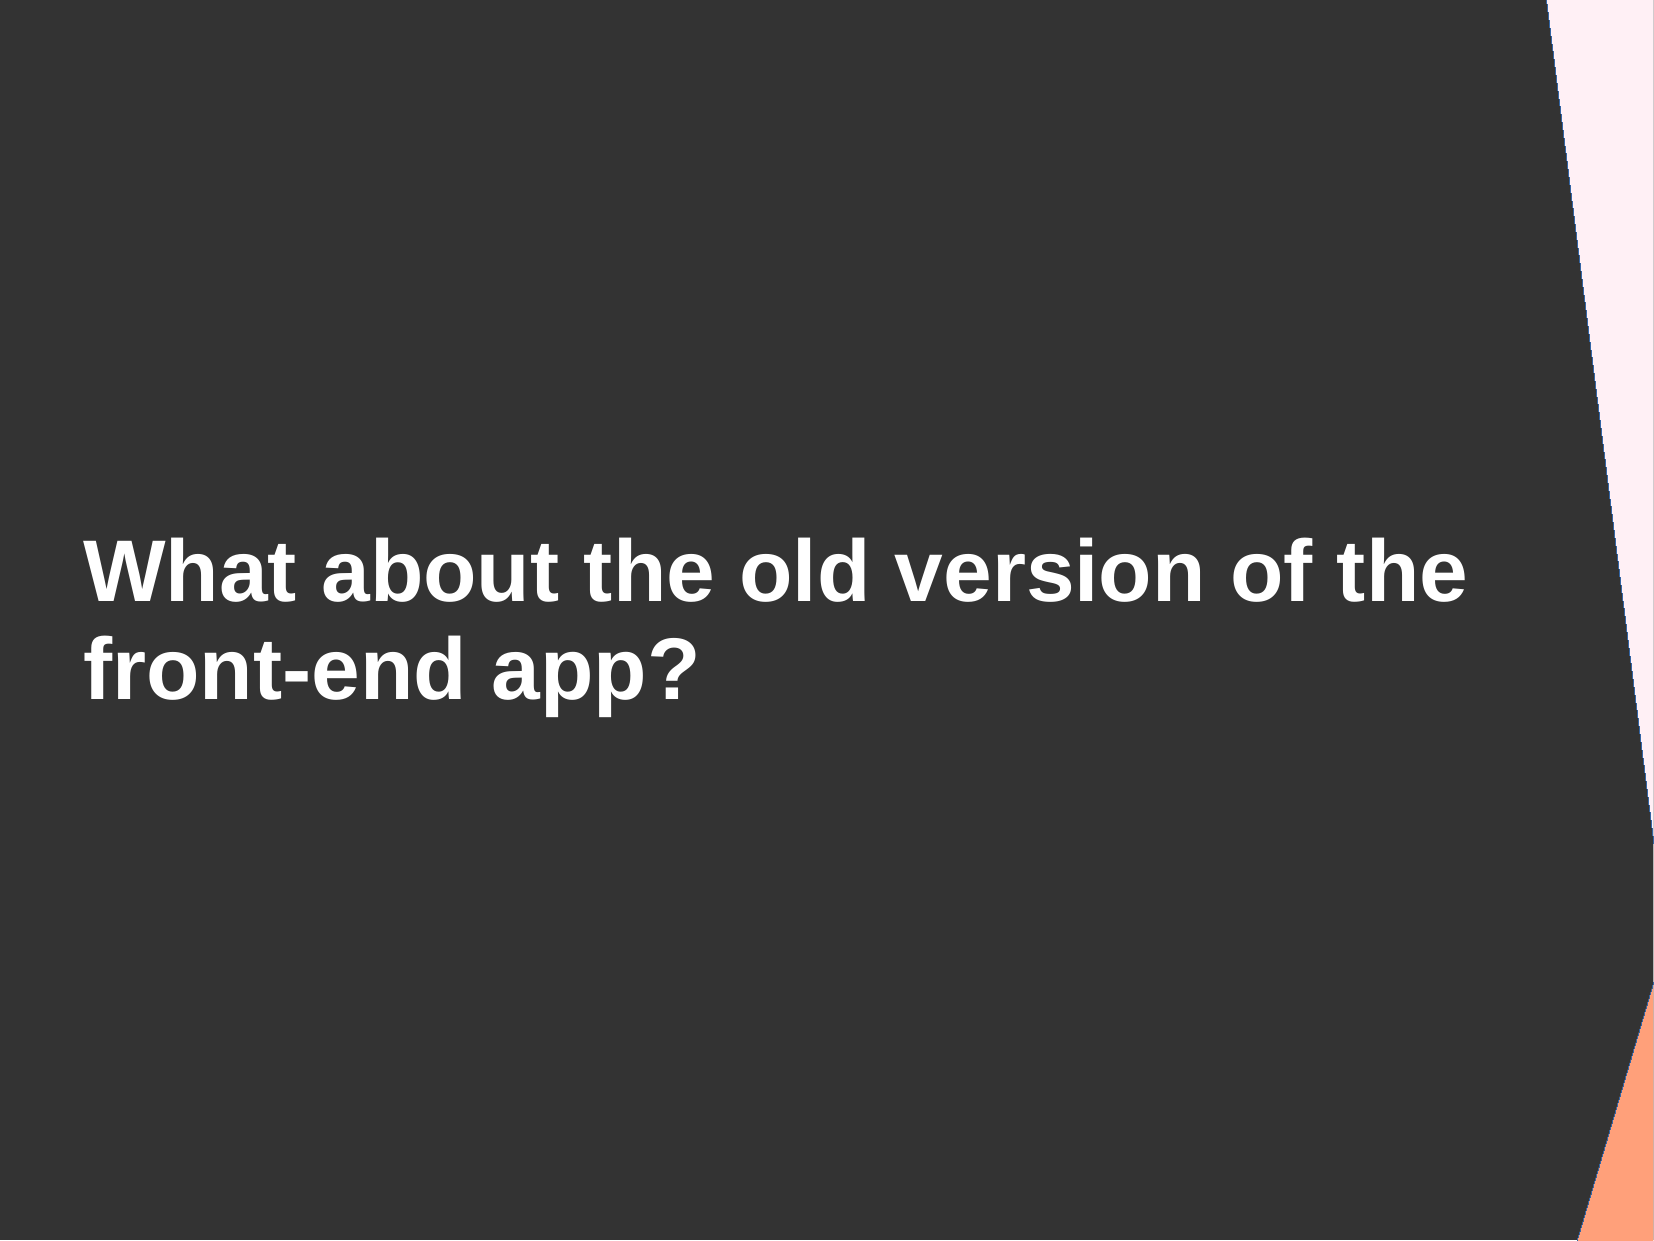

# What about the old version of the front-end app?